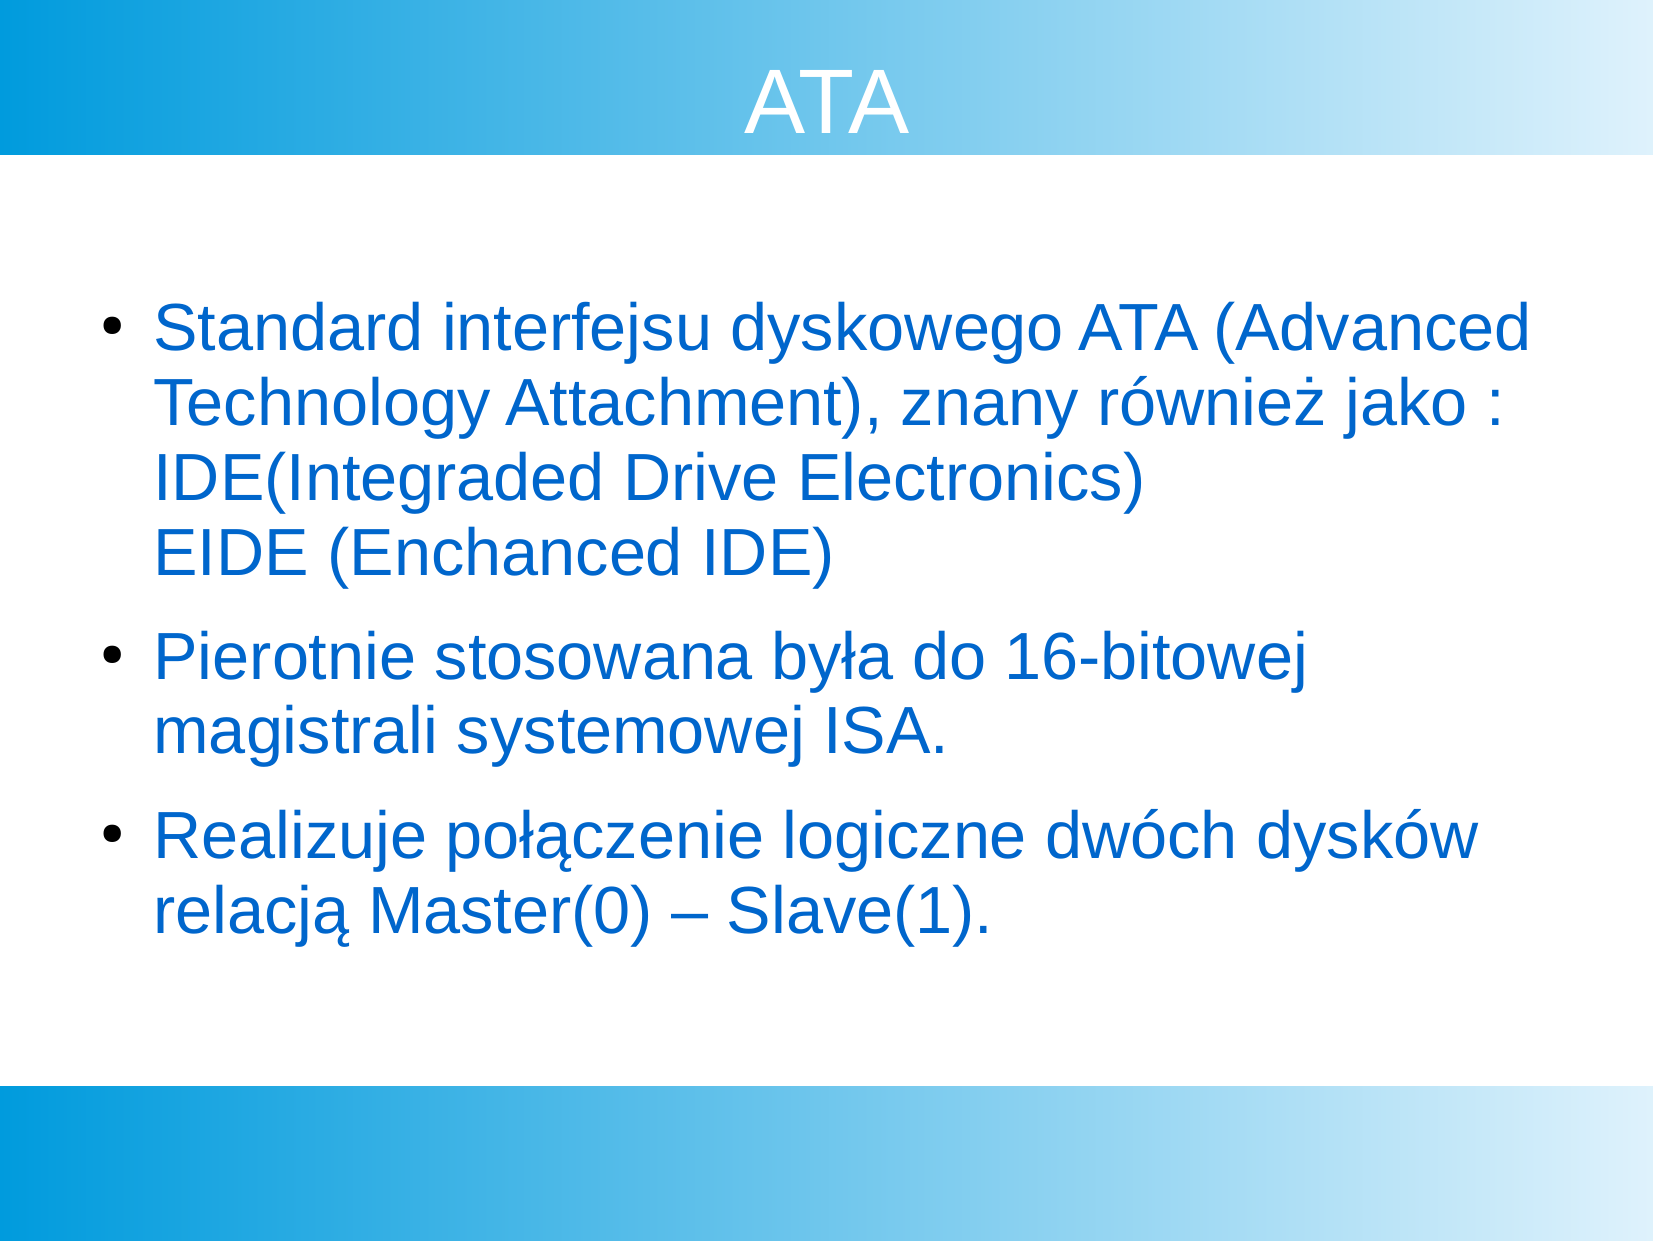

# ATA
Standard interfejsu dyskowego ATA (Advanced Technology Attachment), znany również jako :
IDE(Integraded Drive Electronics)
EIDE (Enchanced IDE)
Pierotnie stosowana była do 16-bitowej magistrali systemowej ISA.
Realizuje połączenie logiczne dwóch dysków relacją Master(0) – Slave(1).